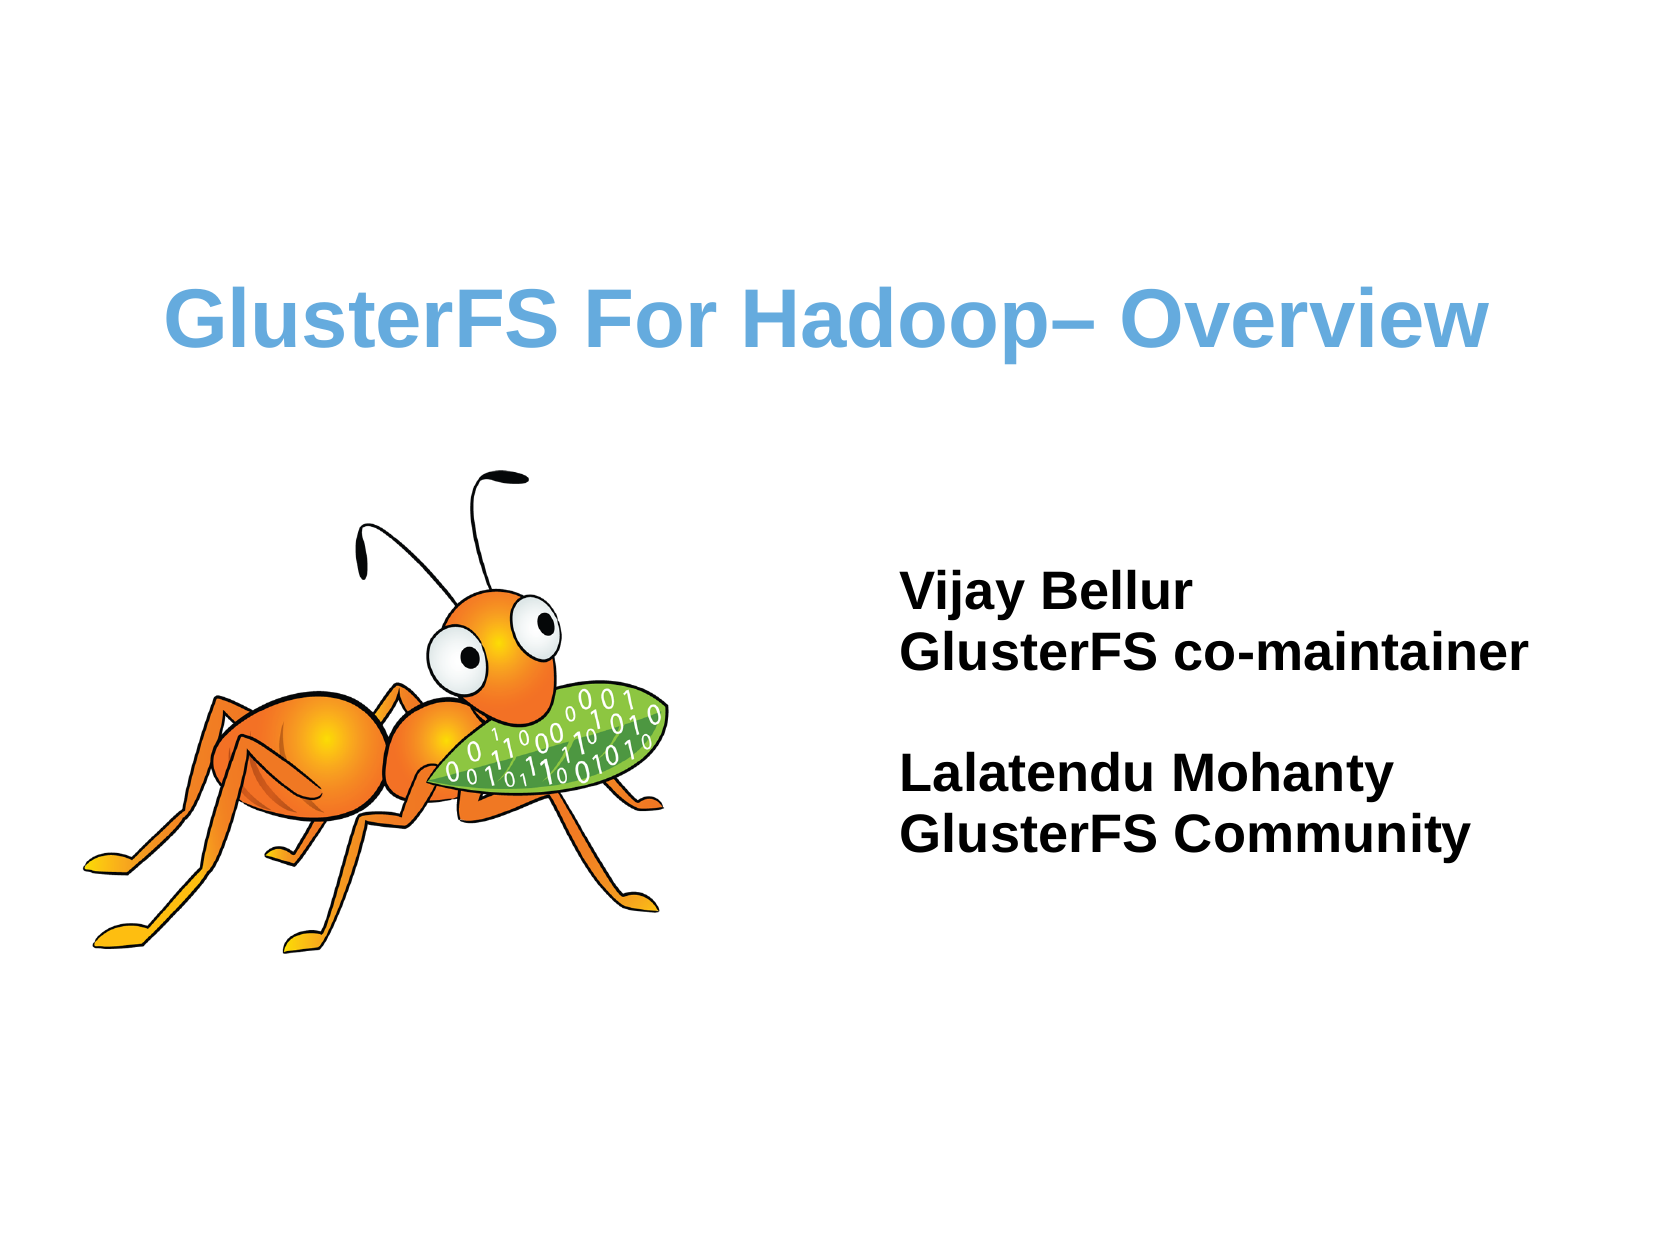

# GlusterFS For Hadoop– Overview
Vijay Bellur
GlusterFS co-maintainer
Lalatendu Mohanty
GlusterFS Community